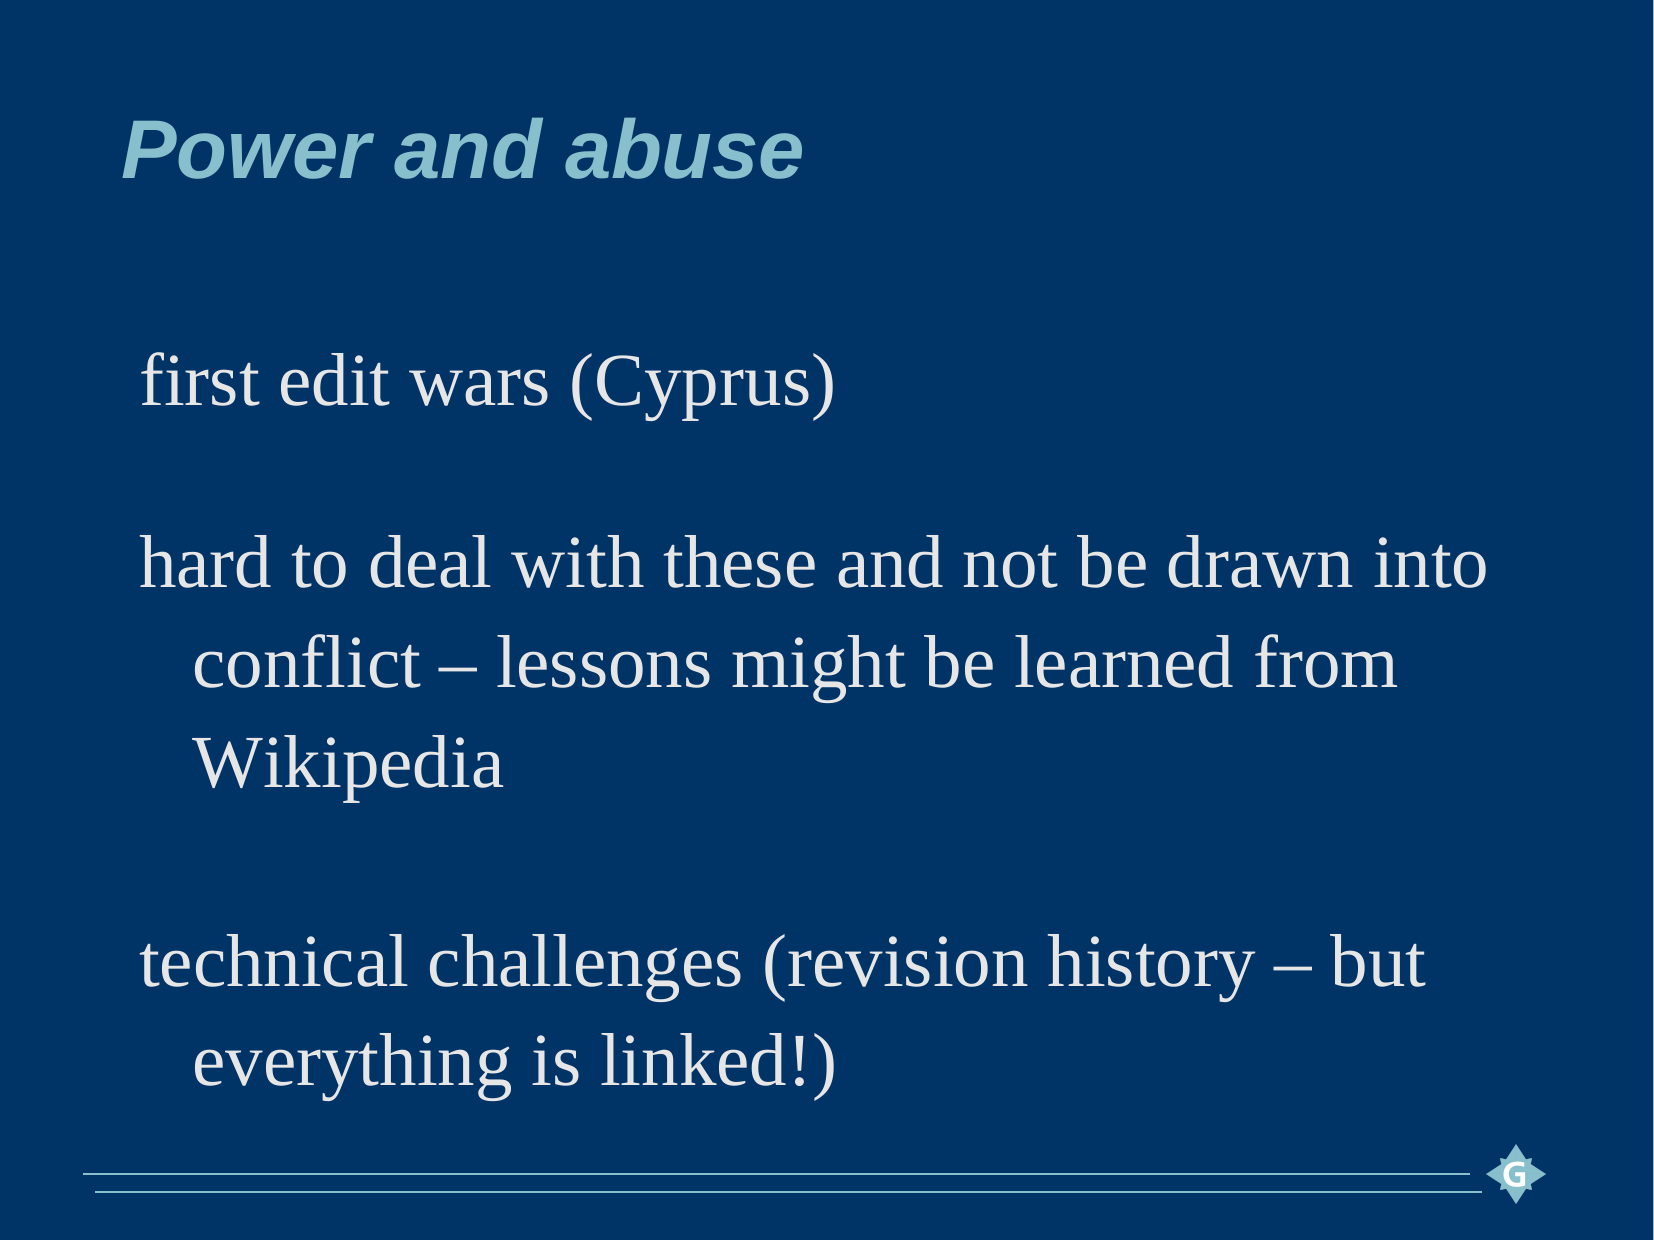

# Power and abuse
first edit wars (Cyprus)
hard to deal with these and not be drawn into conflict – lessons might be learned from Wikipedia
technical challenges (revision history – but everything is linked!)